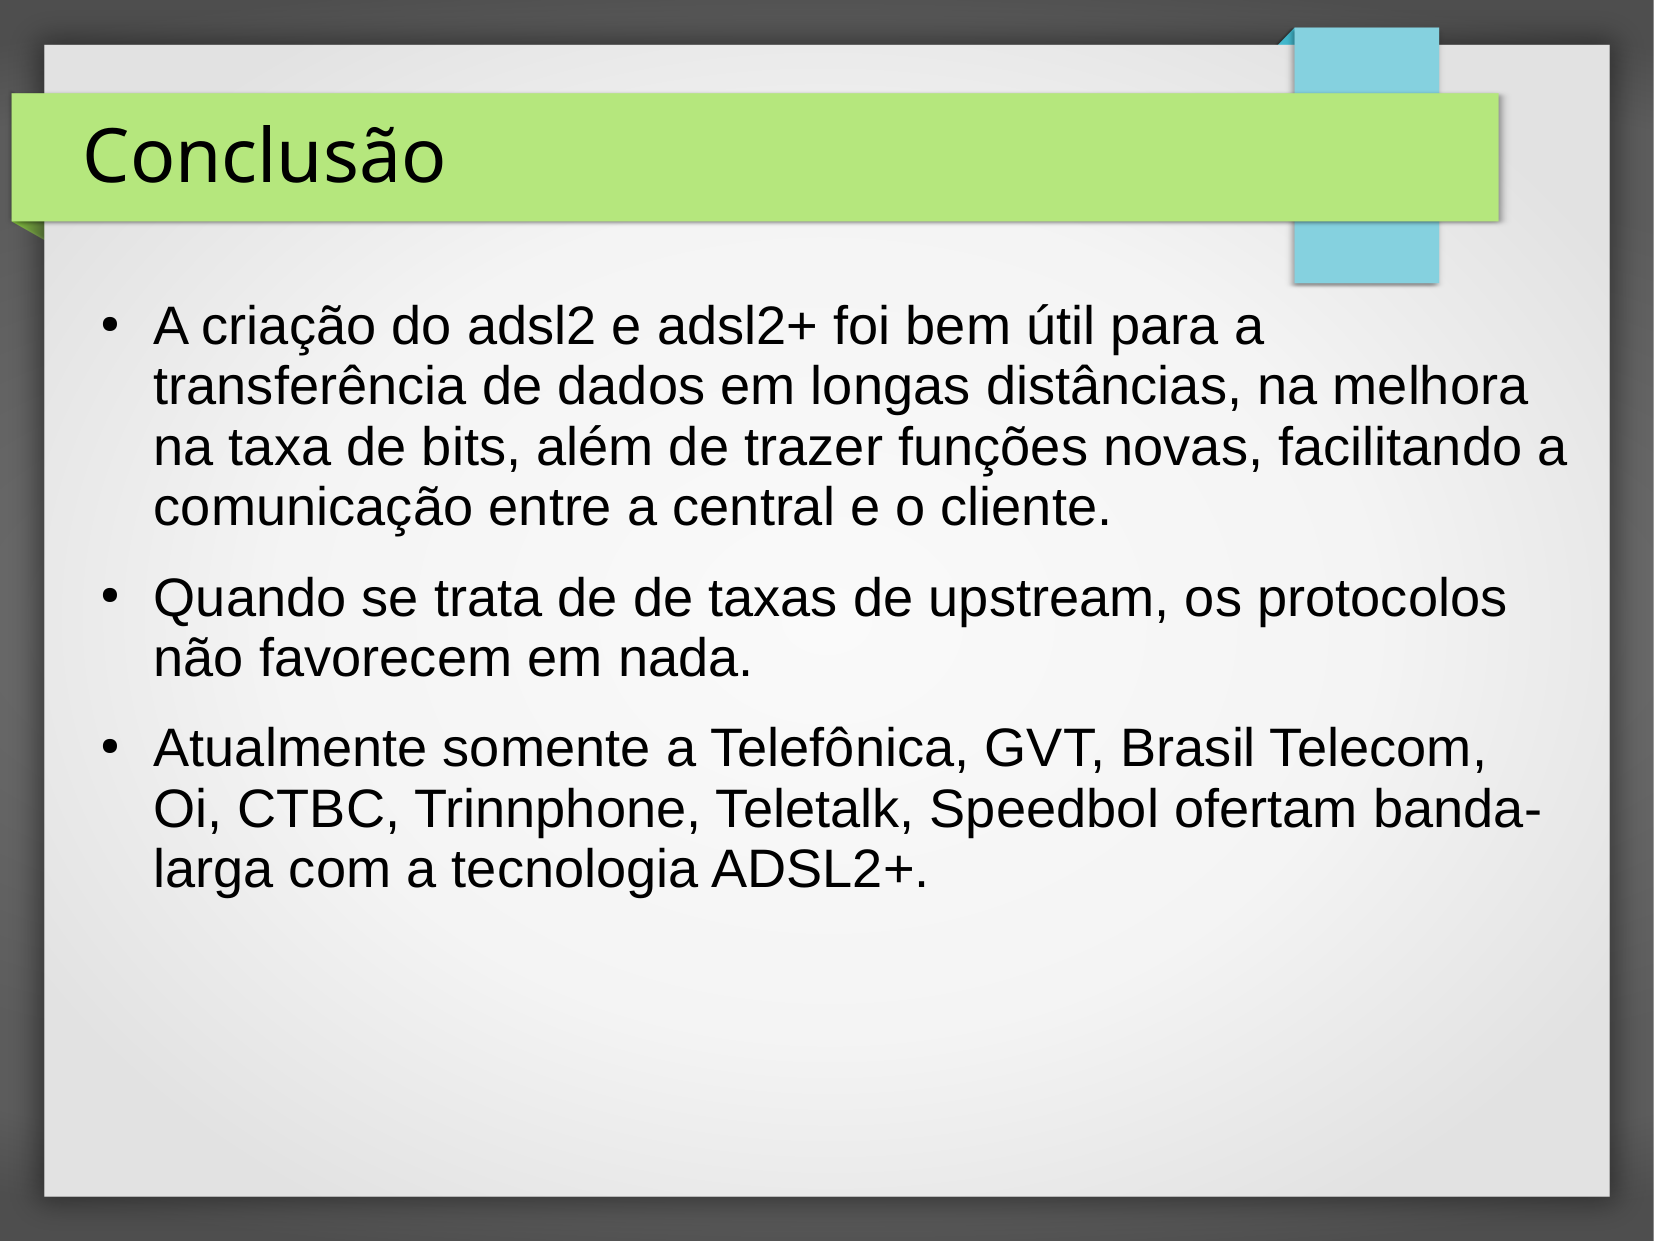

# Conclusão
A criação do adsl2 e adsl2+ foi bem útil para a transferência de dados em longas distâncias, na melhora na taxa de bits, além de trazer funções novas, facilitando a comunicação entre a central e o cliente.
Quando se trata de de taxas de upstream, os protocolos não favorecem em nada.
Atualmente somente a Telefônica, GVT, Brasil Telecom, Oi, CTBC, Trinnphone, Teletalk, Speedbol ofertam banda-larga com a tecnologia ADSL2+.